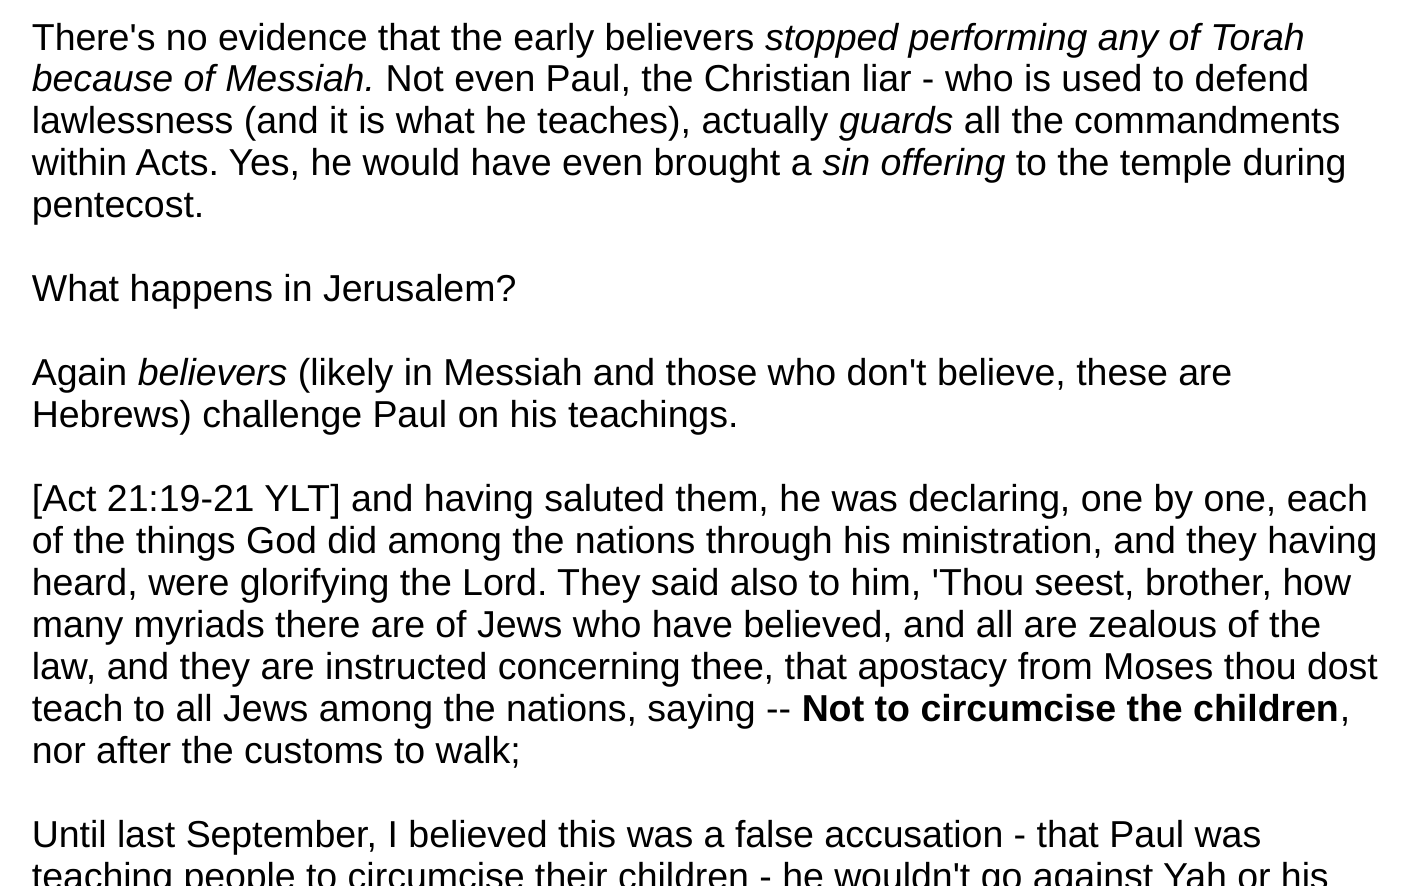

There's no evidence that the early believers stopped performing any of Torah because of Messiah. Not even Paul, the Christian liar - who is used to defend lawlessness (and it is what he teaches), actually guards all the commandments within Acts. Yes, he would have even brought a sin offering to the temple during pentecost.
What happens in Jerusalem?
Again believers (likely in Messiah and those who don't believe, these are Hebrews) challenge Paul on his teachings.
[Act 21:19-21 YLT] and having saluted them, he was declaring, one by one, each of the things God did among the nations through his ministration, and they having heard, were glorifying the Lord. They said also to him, 'Thou seest, brother, how many myriads there are of Jews who have believed, and all are zealous of the law, and they are instructed concerning thee, that apostacy from Moses thou dost teach to all Jews among the nations, saying -- Not to circumcise the children, nor after the customs to walk;
Until last September, I believed this was a false accusation - that Paul was teaching people to circumcise their children - he wouldn't go against Yah or his Torah.
Then the scales of Paul fell from my eyes.
[Gal 5:6, 11-12 YLT] for in Christ Jesus neither circumcision availeth anything, nor uncircumcision, but faith through love working. ... And I, brethren, if uncircumcision I yet preach, why yet am I persecuted? then hath the stumbling-block of the cross been done away; O that even they would cut themselves off who are unsettling you!
Paul admits to preaching UNCIRCUMCISION, that it's not necessary to circumcise the children. This is a clear violation of Torah, and if true - Paul would be charged with death. (Deut 13:1-5) What happens next, I've talked about before in different contexts - but I'm going to address it again. To show how the cover story for Paul begins to fall apart, even in Acts.